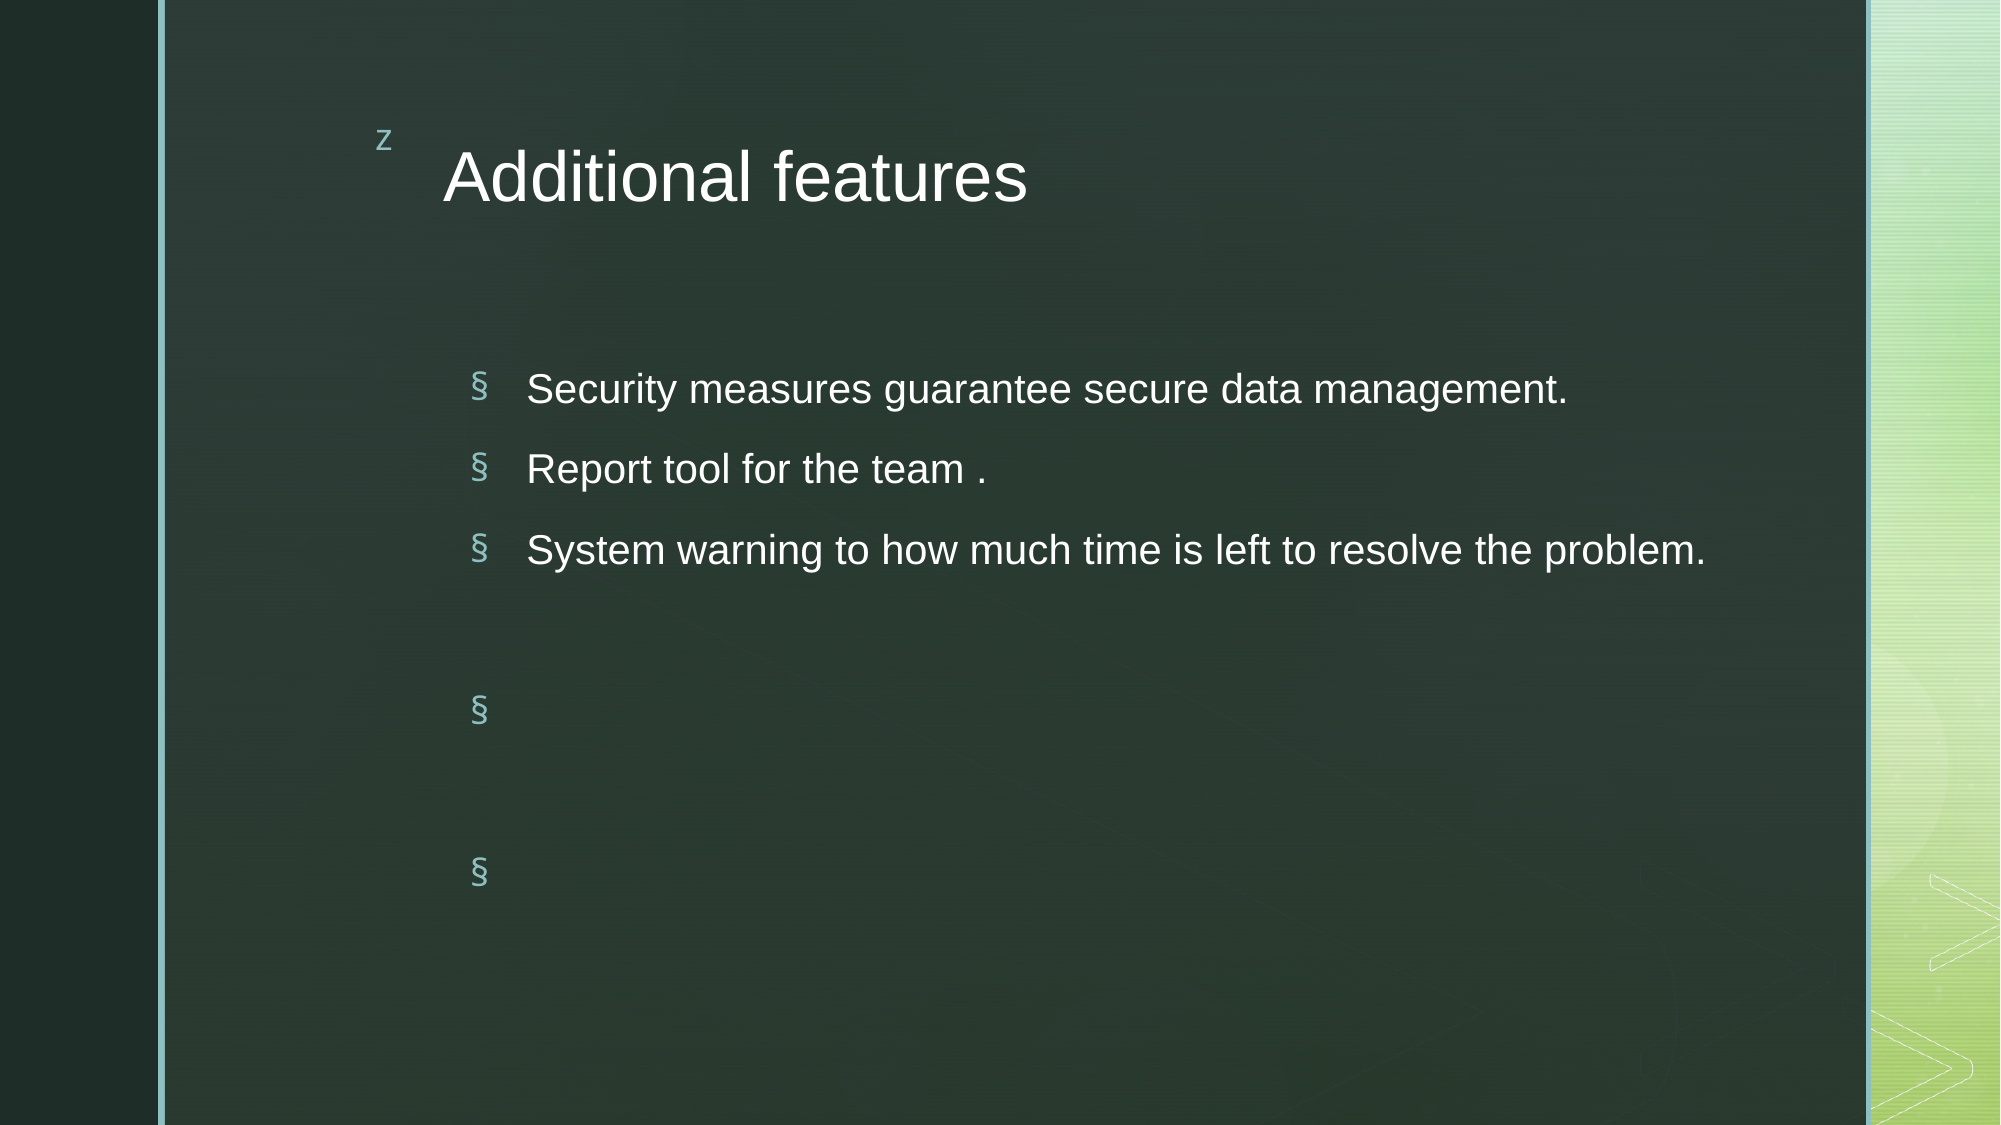

# Additional features
Security measures guarantee secure data management.
Report tool for the team .
System warning to how much time is left to resolve the problem.